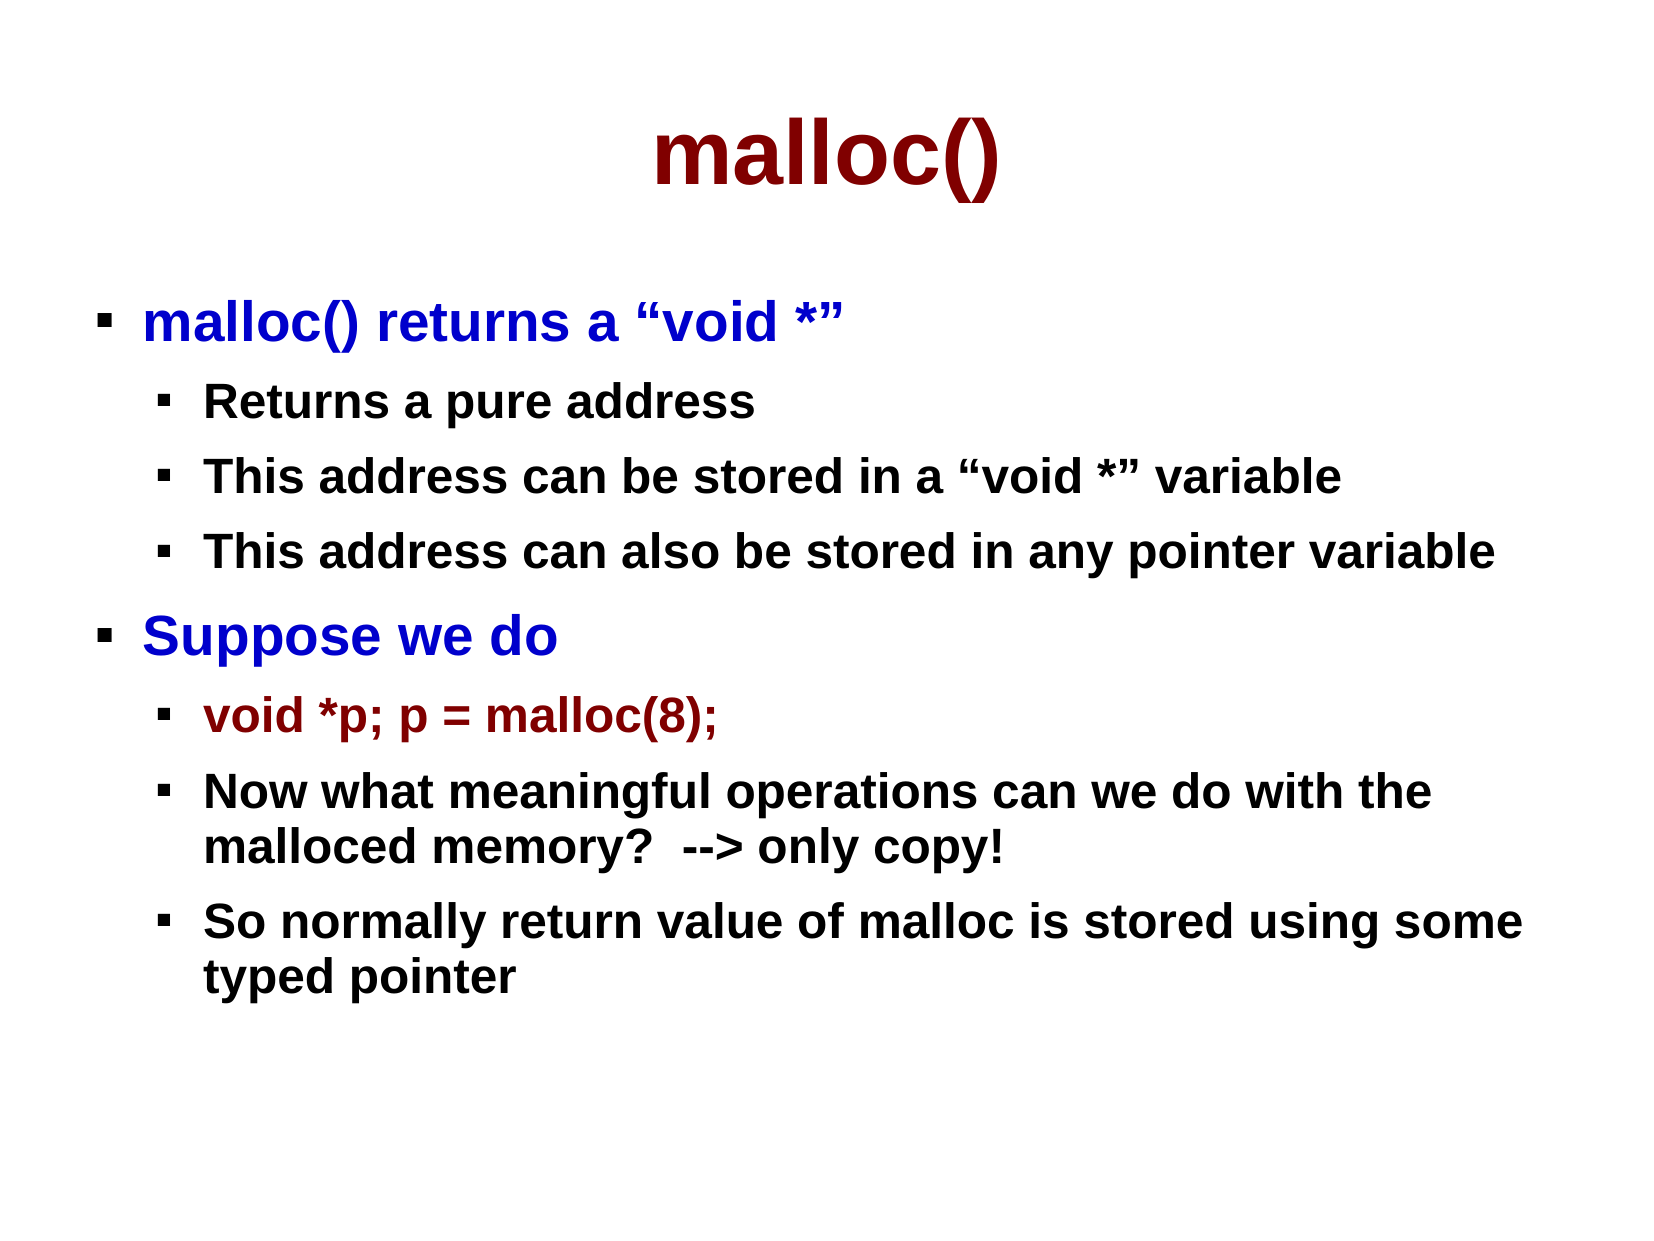

# malloc()
malloc() returns a “void *”
Returns a pure address
This address can be stored in a “void *” variable
This address can also be stored in any pointer variable
Suppose we do
void *p; p = malloc(8);
Now what meaningful operations can we do with the malloced memory? --> only copy!
So normally return value of malloc is stored using some typed pointer